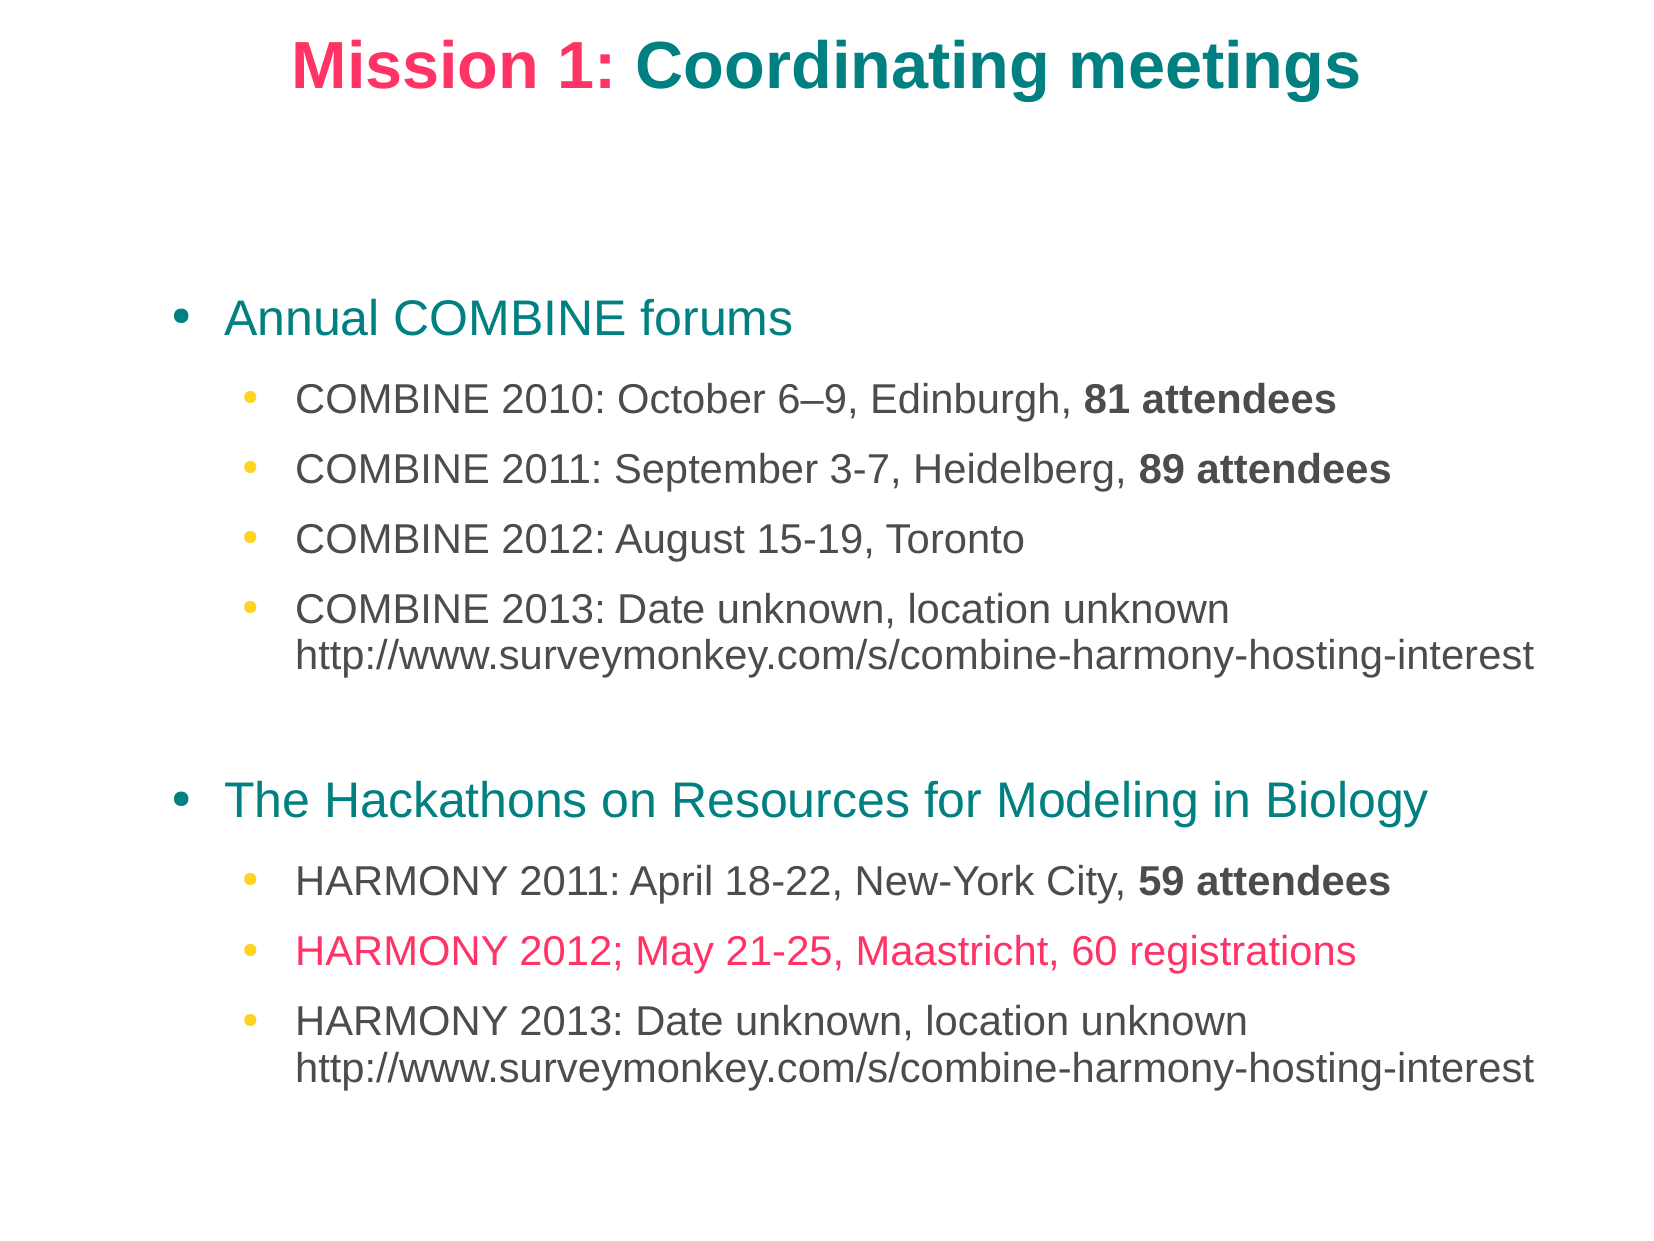

# Mission 1: Coordinating meetings
Annual COMBINE forums
COMBINE 2010: October 6–9, Edinburgh, 81 attendees
COMBINE 2011: September 3-7, Heidelberg, 89 attendees
COMBINE 2012: August 15-19, Toronto
COMBINE 2013: Date unknown, location unknown
http://www.surveymonkey.com/s/combine-harmony-hosting-interest
The Hackathons on Resources for Modeling in Biology
HARMONY 2011: April 18-22, New-York City, 59 attendees
HARMONY 2012; May 21-25, Maastricht, 60 registrations
HARMONY 2013: Date unknown, location unknown
http://www.surveymonkey.com/s/combine-harmony-hosting-interest